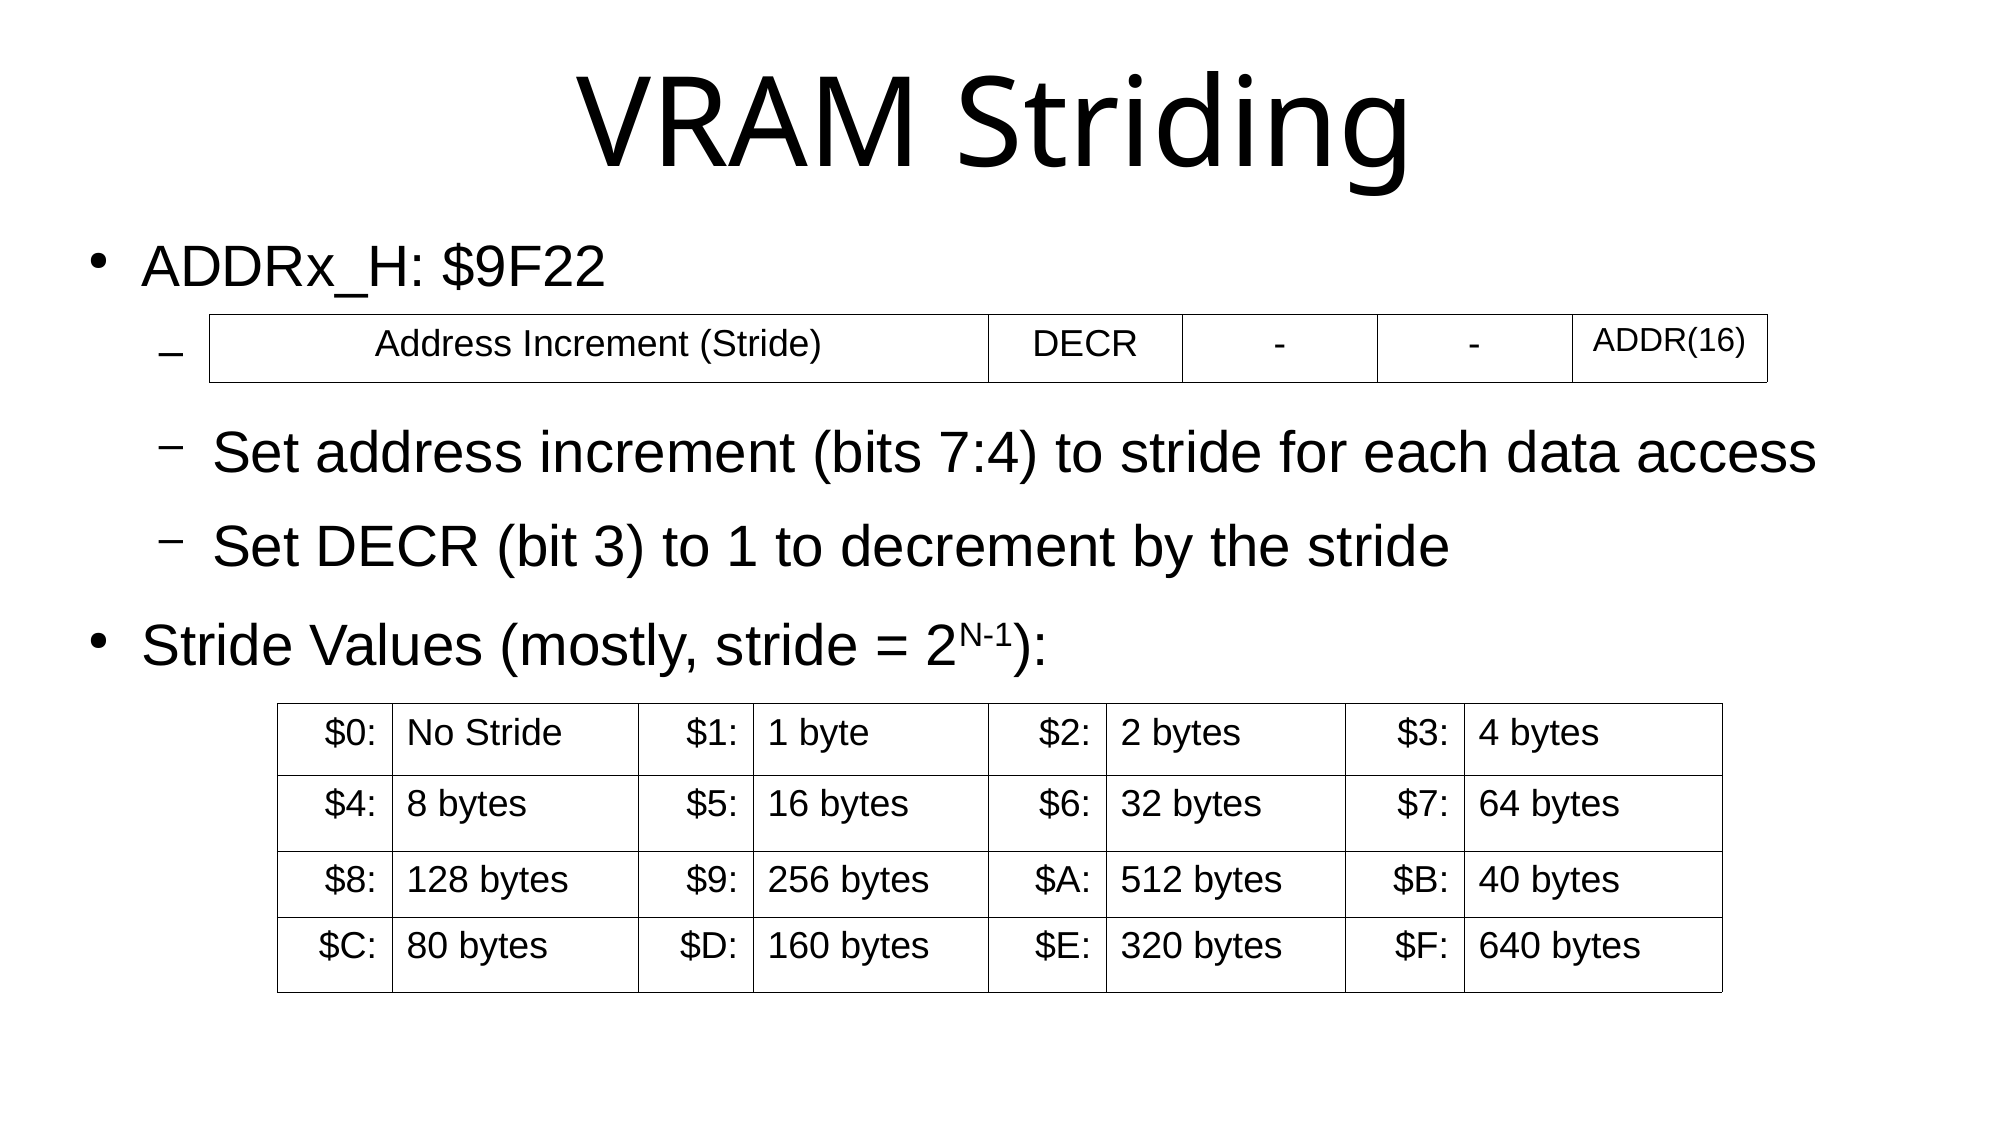

VRAM Striding
# ADDRx_H: $9F22
Set address increment (bits 7:4) to stride for each data access
Set DECR (bit 3) to 1 to decrement by the stride
Stride Values (mostly, stride = 2N-1):
| Address Increment (Stride) | DECR | - | - | ADDR(16) |
| --- | --- | --- | --- | --- |
| $0: | No Stride | $1: | 1 byte | $2: | 2 bytes | $3: | 4 bytes |
| --- | --- | --- | --- | --- | --- | --- | --- |
| $4: | 8 bytes | $5: | 16 bytes | $6: | 32 bytes | $7: | 64 bytes |
| $8: | 128 bytes | $9: | 256 bytes | $A: | 512 bytes | $B: | 40 bytes |
| $C: | 80 bytes | $D: | 160 bytes | $E: | 320 bytes | $F: | 640 bytes |